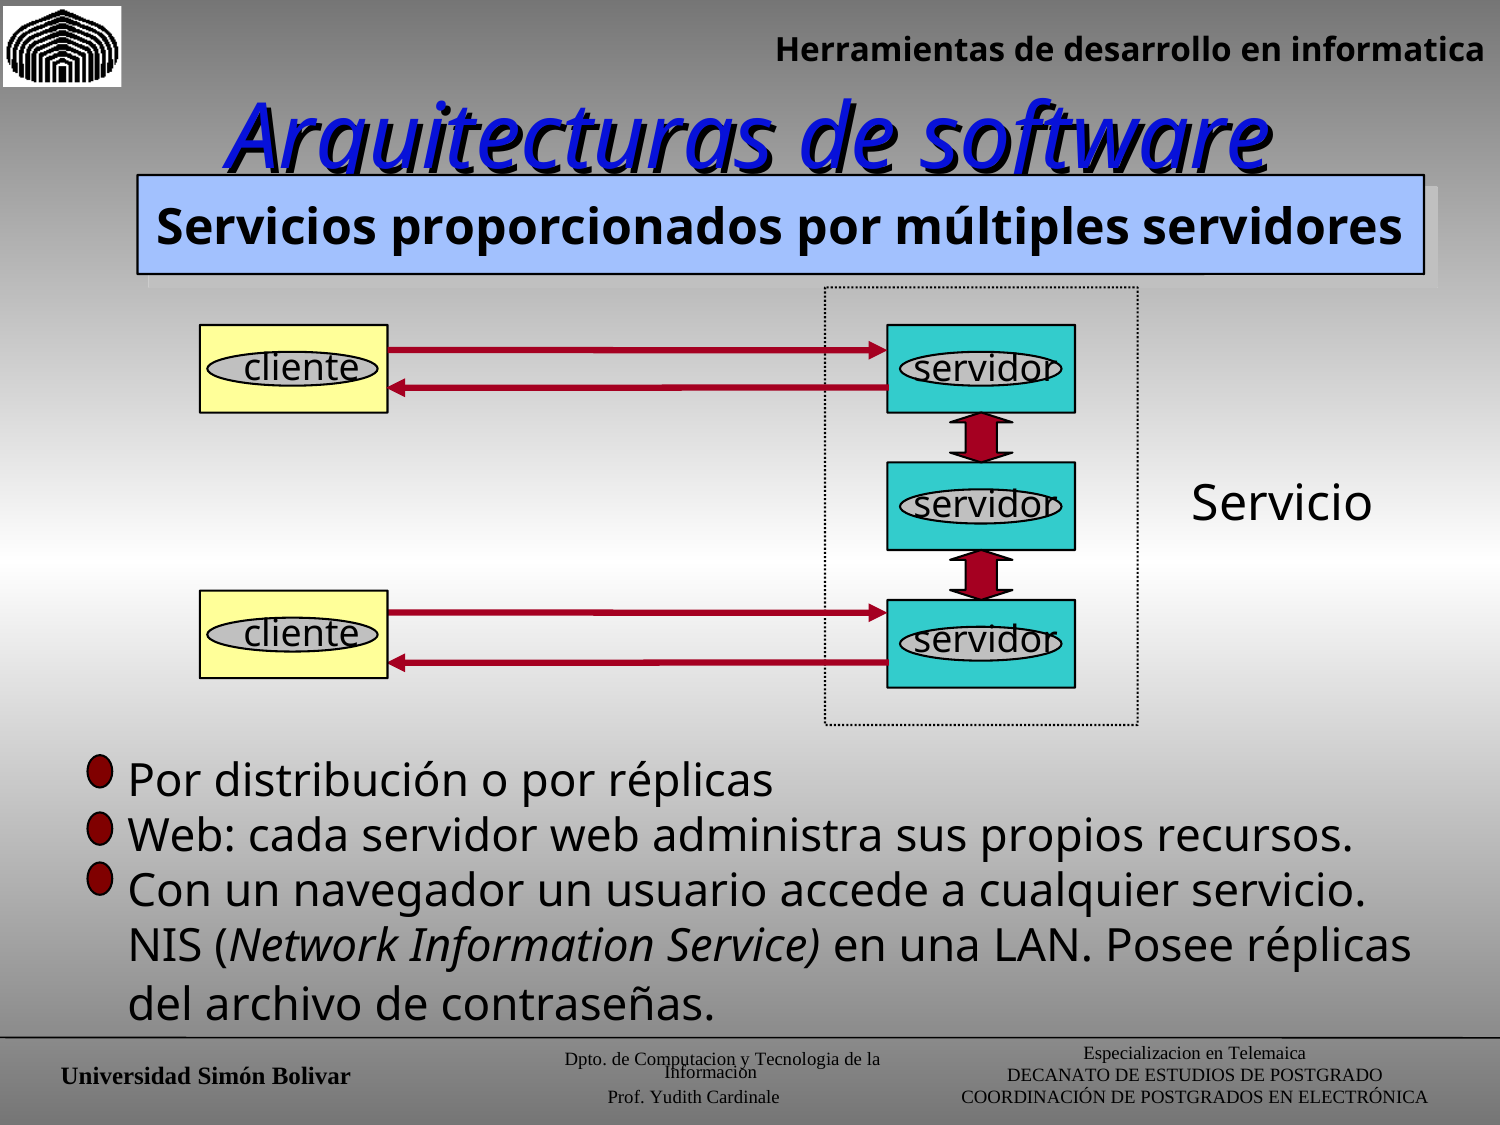

Arquitecturas de software
Servicios proporcionados por múltiples servidores
cliente
servidor
Servicio
servidor
cliente
servidor
Por distribución o por réplicas
Web: cada servidor web administra sus propios recursos.
Con un navegador un usuario accede a cualquier servicio.
NIS (Network Information Service) en una LAN. Posee réplicas
del archivo de contraseñas.